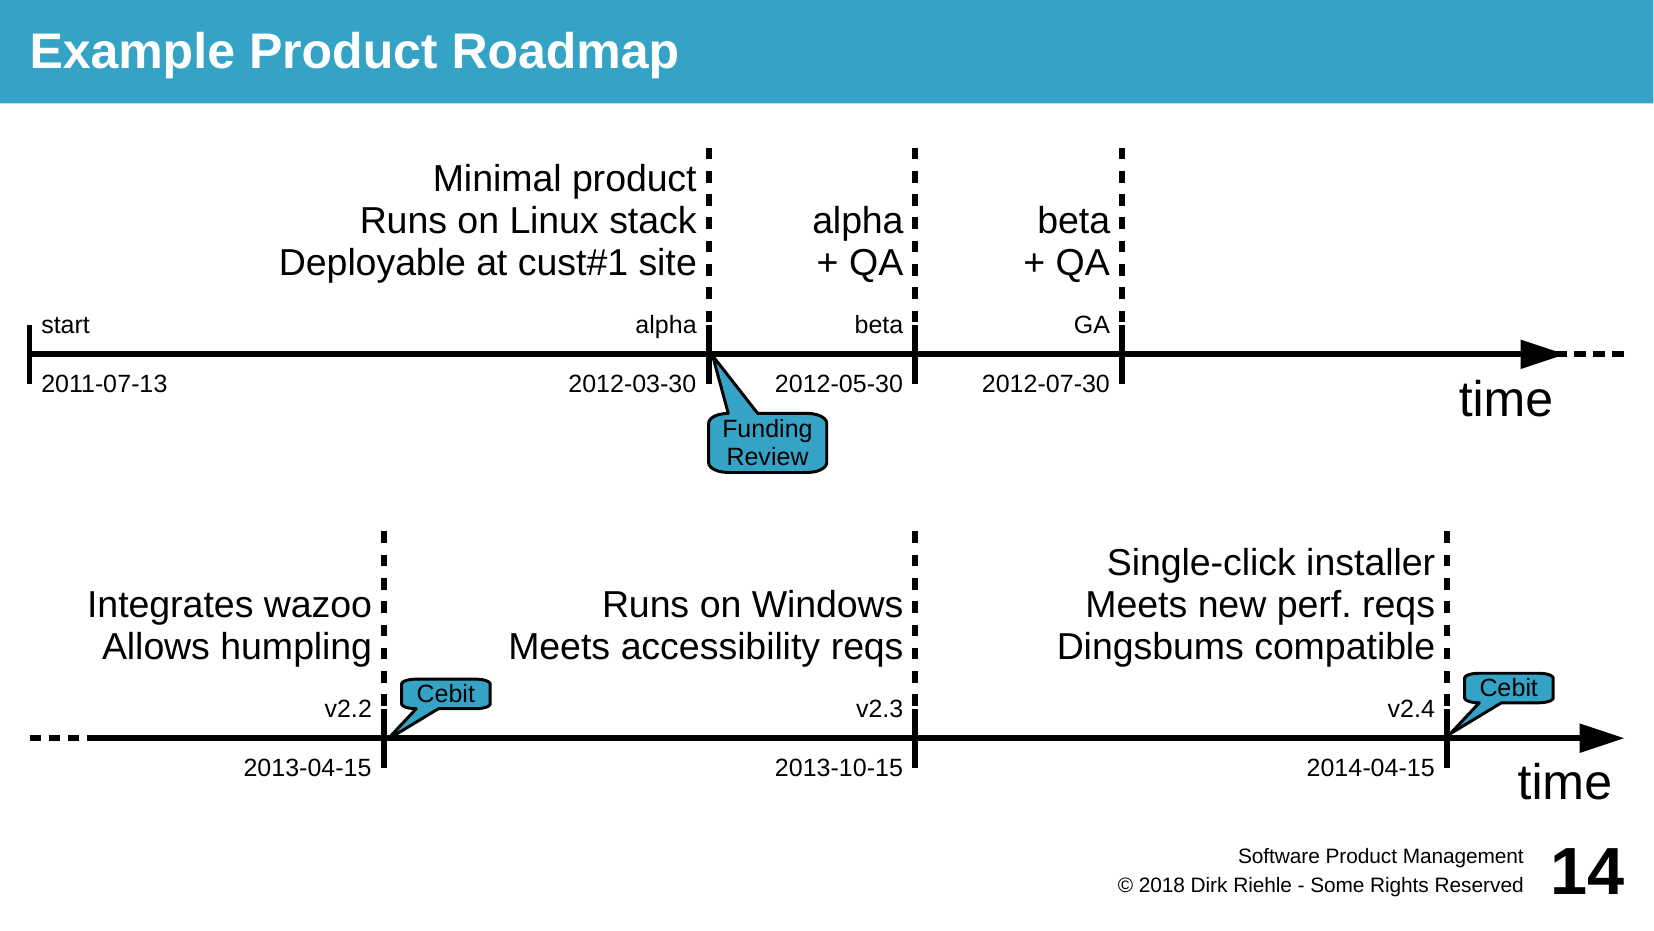

# Example Product Roadmap
Minimal product
Runs on Linux stack
Deployable at cust#1 site
alpha
 + QA
beta
 + QA
start
alpha
2012-03-30
beta
2012-05-30
GA
2012-07-30
2011-07-13
time
Funding
Review
Integrates wazoo
Allows humpling
Runs on Windows
Meets accessibility reqs
Single-click installer
Meets new perf. reqs
Dingsbums compatible
Cebit
v2.2
2013-04-15
Cebit
v2.3
2013-10-15
v2.4
2014-04-15
time
Software Product Management
14
© 2018 Dirk Riehle - Some Rights Reserved